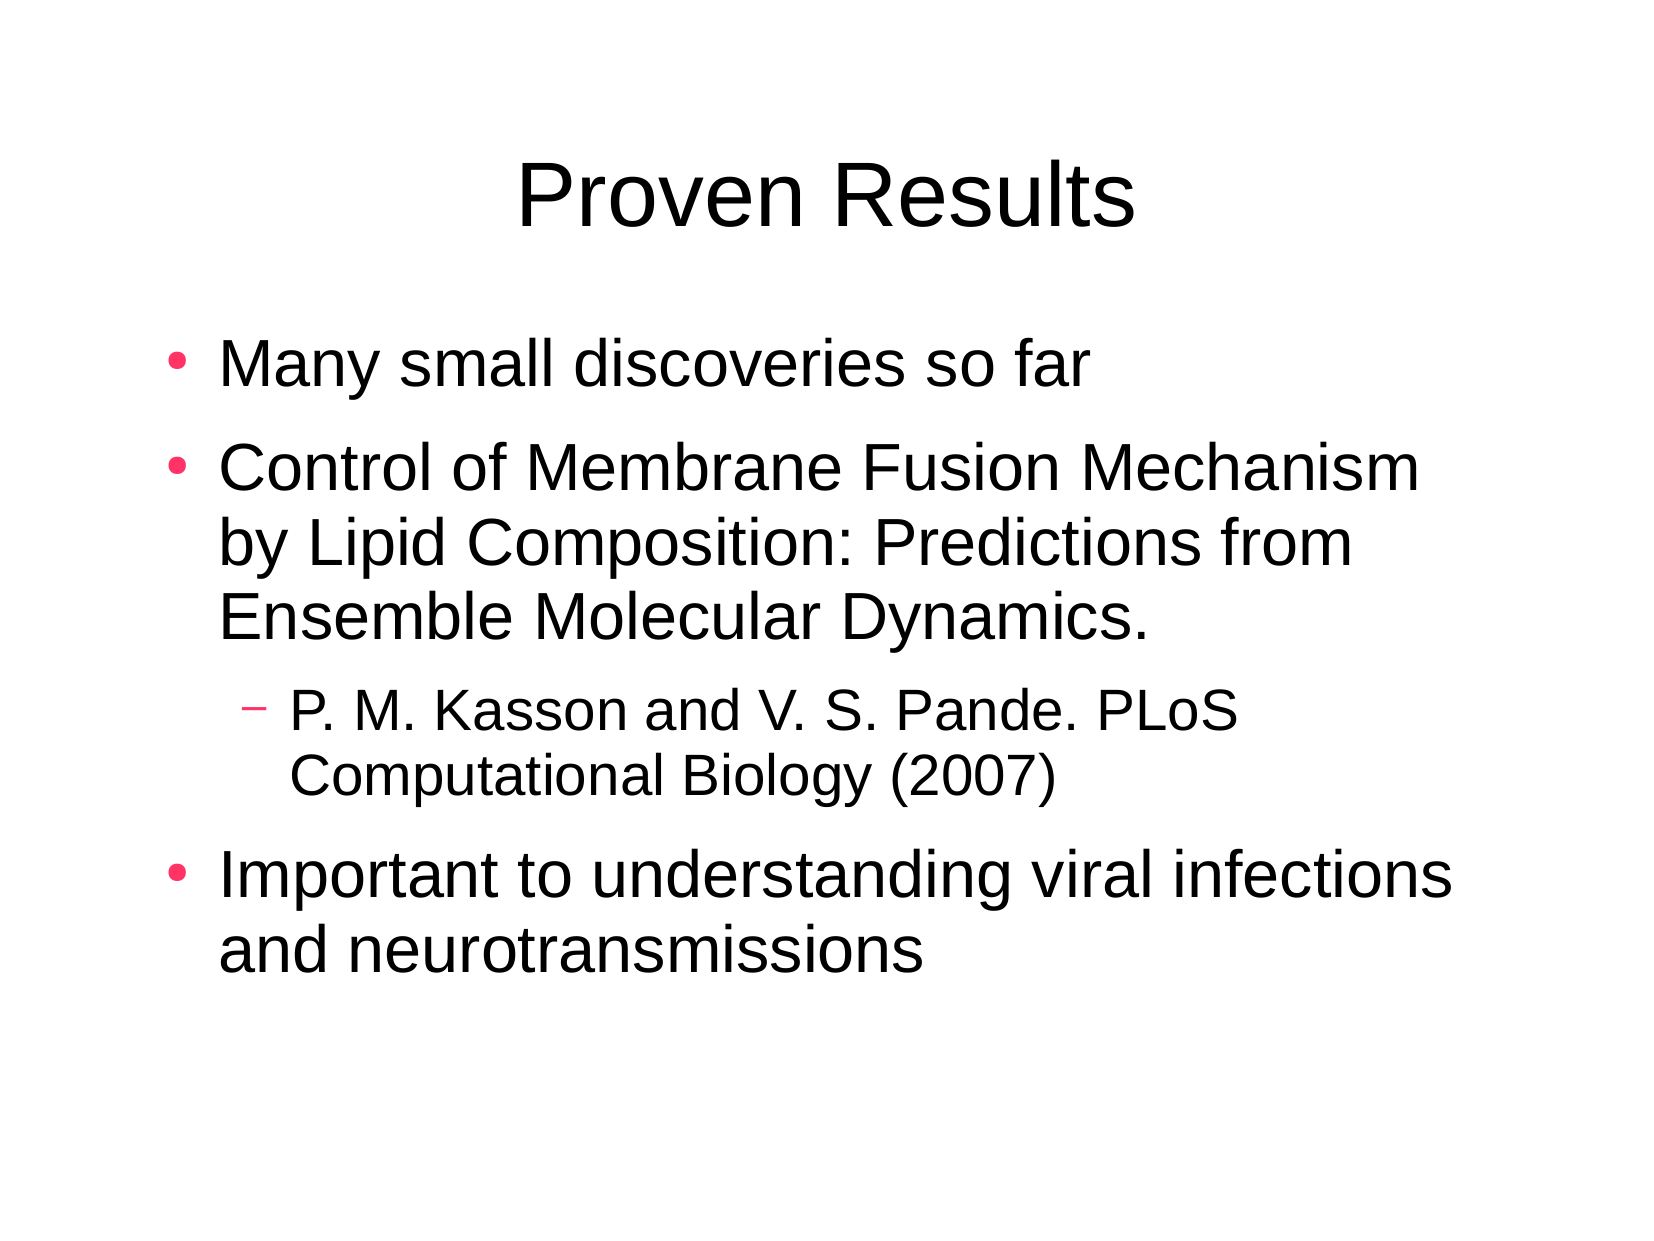

# Proven Results
Many small discoveries so far
Control of Membrane Fusion Mechanism by Lipid Composition: Predictions from Ensemble Molecular Dynamics.
P. M. Kasson and V. S. Pande. PLoS Computational Biology (2007)
Important to understanding viral infections and neurotransmissions